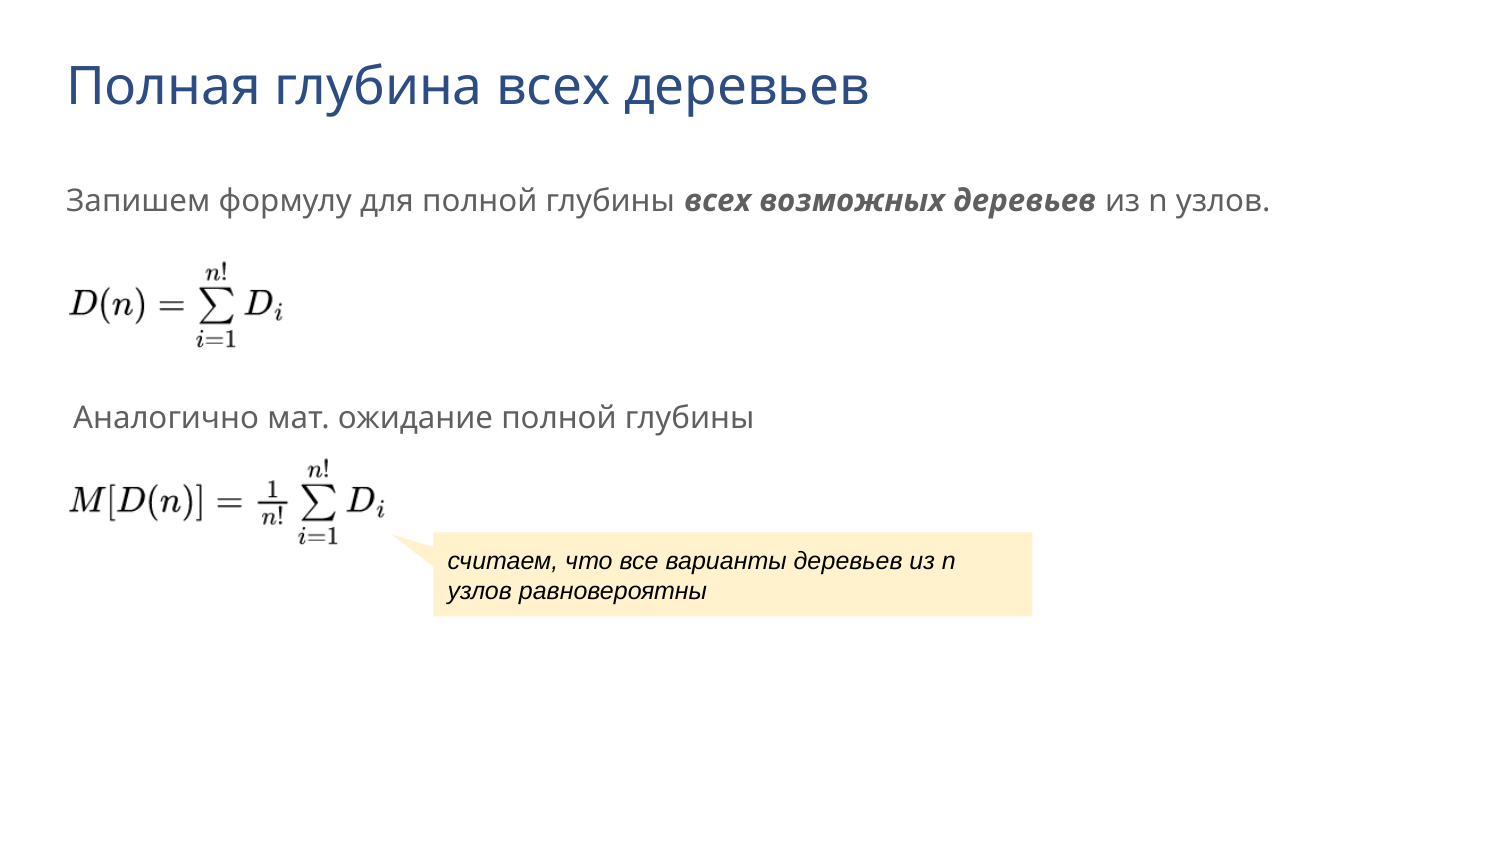

# Полная глубина всех деревьев
Запишем формулу для полной глубины всех возможных деревьев из n узлов.
Аналогично мат. ожидание полной глубины
считаем, что все варианты деревьев из n узлов равновероятны